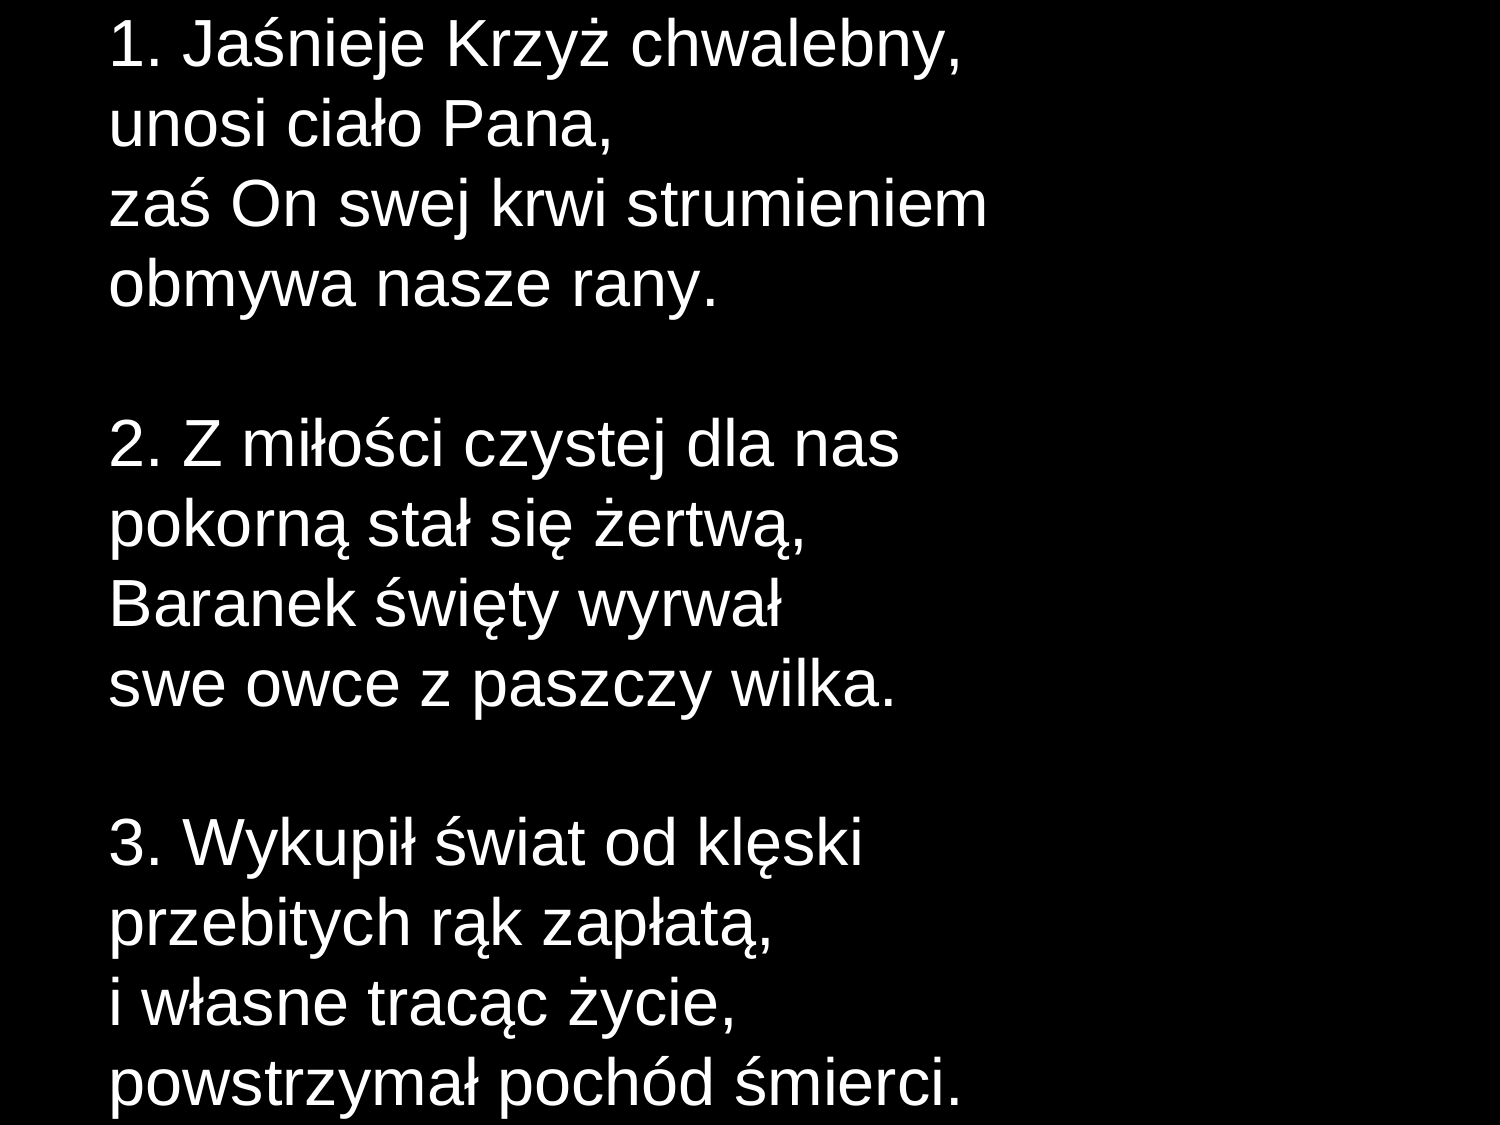

1. Jaśnieje Krzyż chwalebny,
unosi ciało Pana,
zaś On swej krwi strumieniem
obmywa nasze rany.
2. Z miłości czystej dla nas
pokorną stał się żertwą,
Baranek święty wyrwał
swe owce z paszczy wilka.
3. Wykupił świat od klęski
przebitych rąk zapłatą,
i własne tracąc życie,
powstrzymał pochód śmierci.